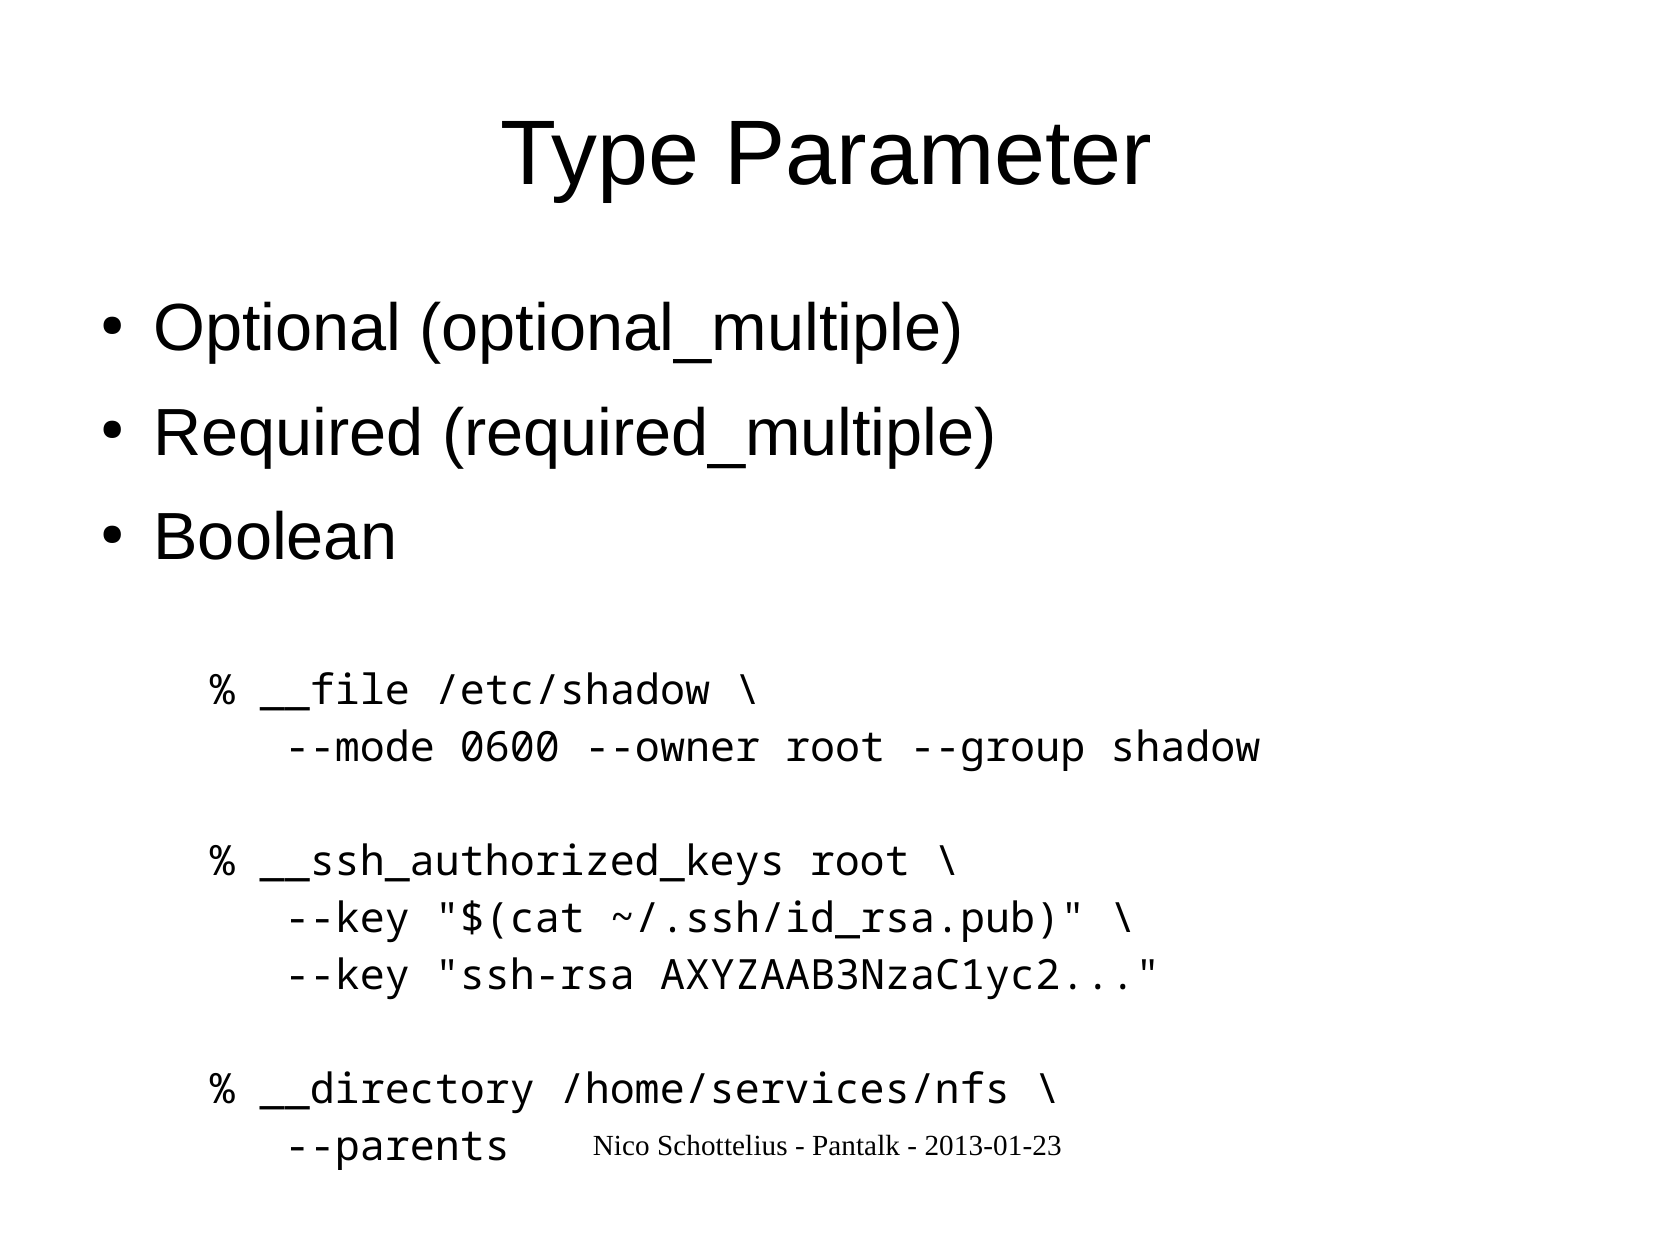

# Type Parameter
Optional (optional_multiple)
Required (required_multiple)
Boolean
% __file /etc/shadow \
	--mode 0600 --owner root --group shadow
% __ssh_authorized_keys root \
 --key "$(cat ~/.ssh/id_rsa.pub)" \
	--key "ssh-rsa AXYZAAB3NzaC1yc2..."
% __directory /home/services/nfs \
 --parents
Nico Schottelius - Pantalk - 2013-01-23